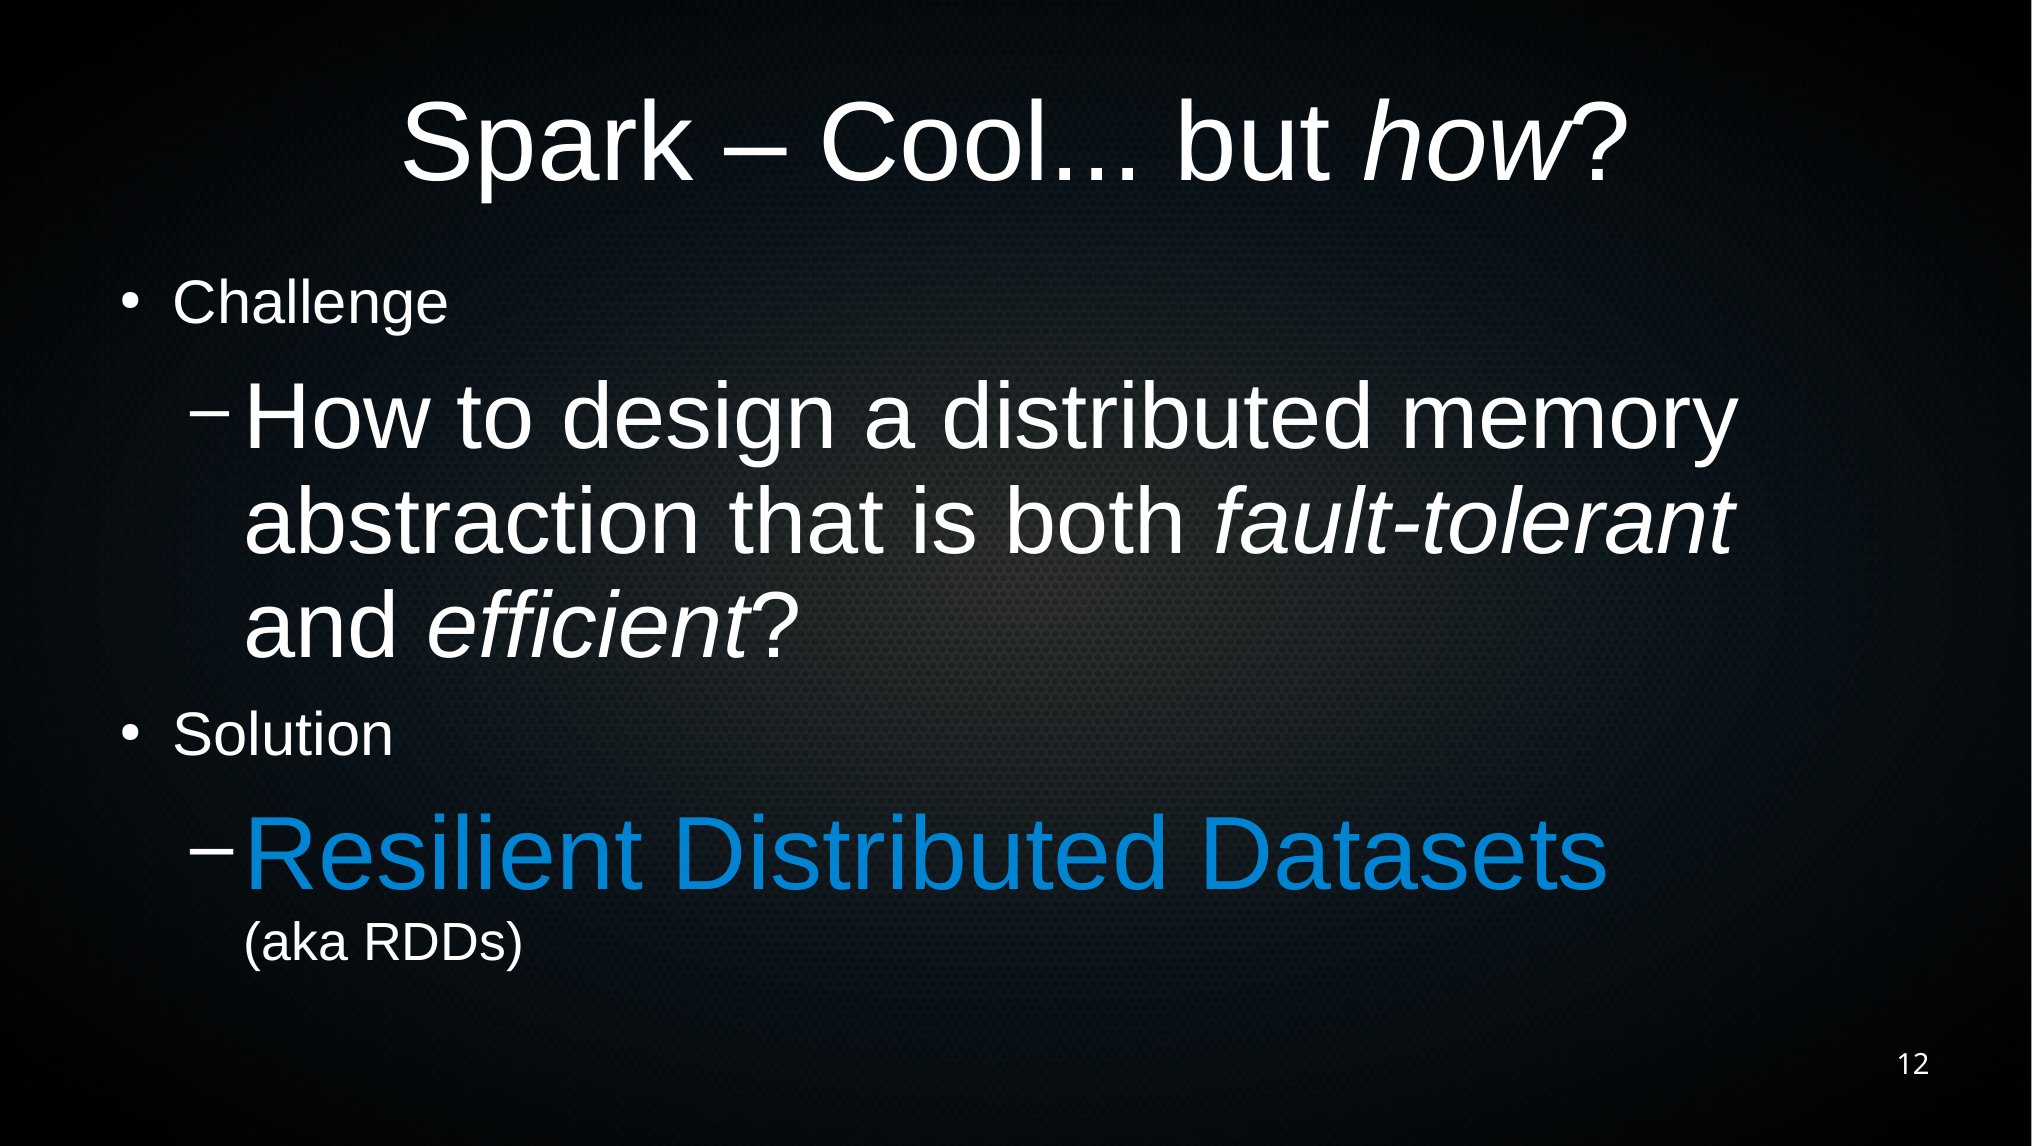

# Spark – Cool... but how?
Challenge
How to design a distributed memory abstraction that is both fault-tolerant and efficient?
Solution
Resilient Distributed Datasets
(aka RDDs)
12